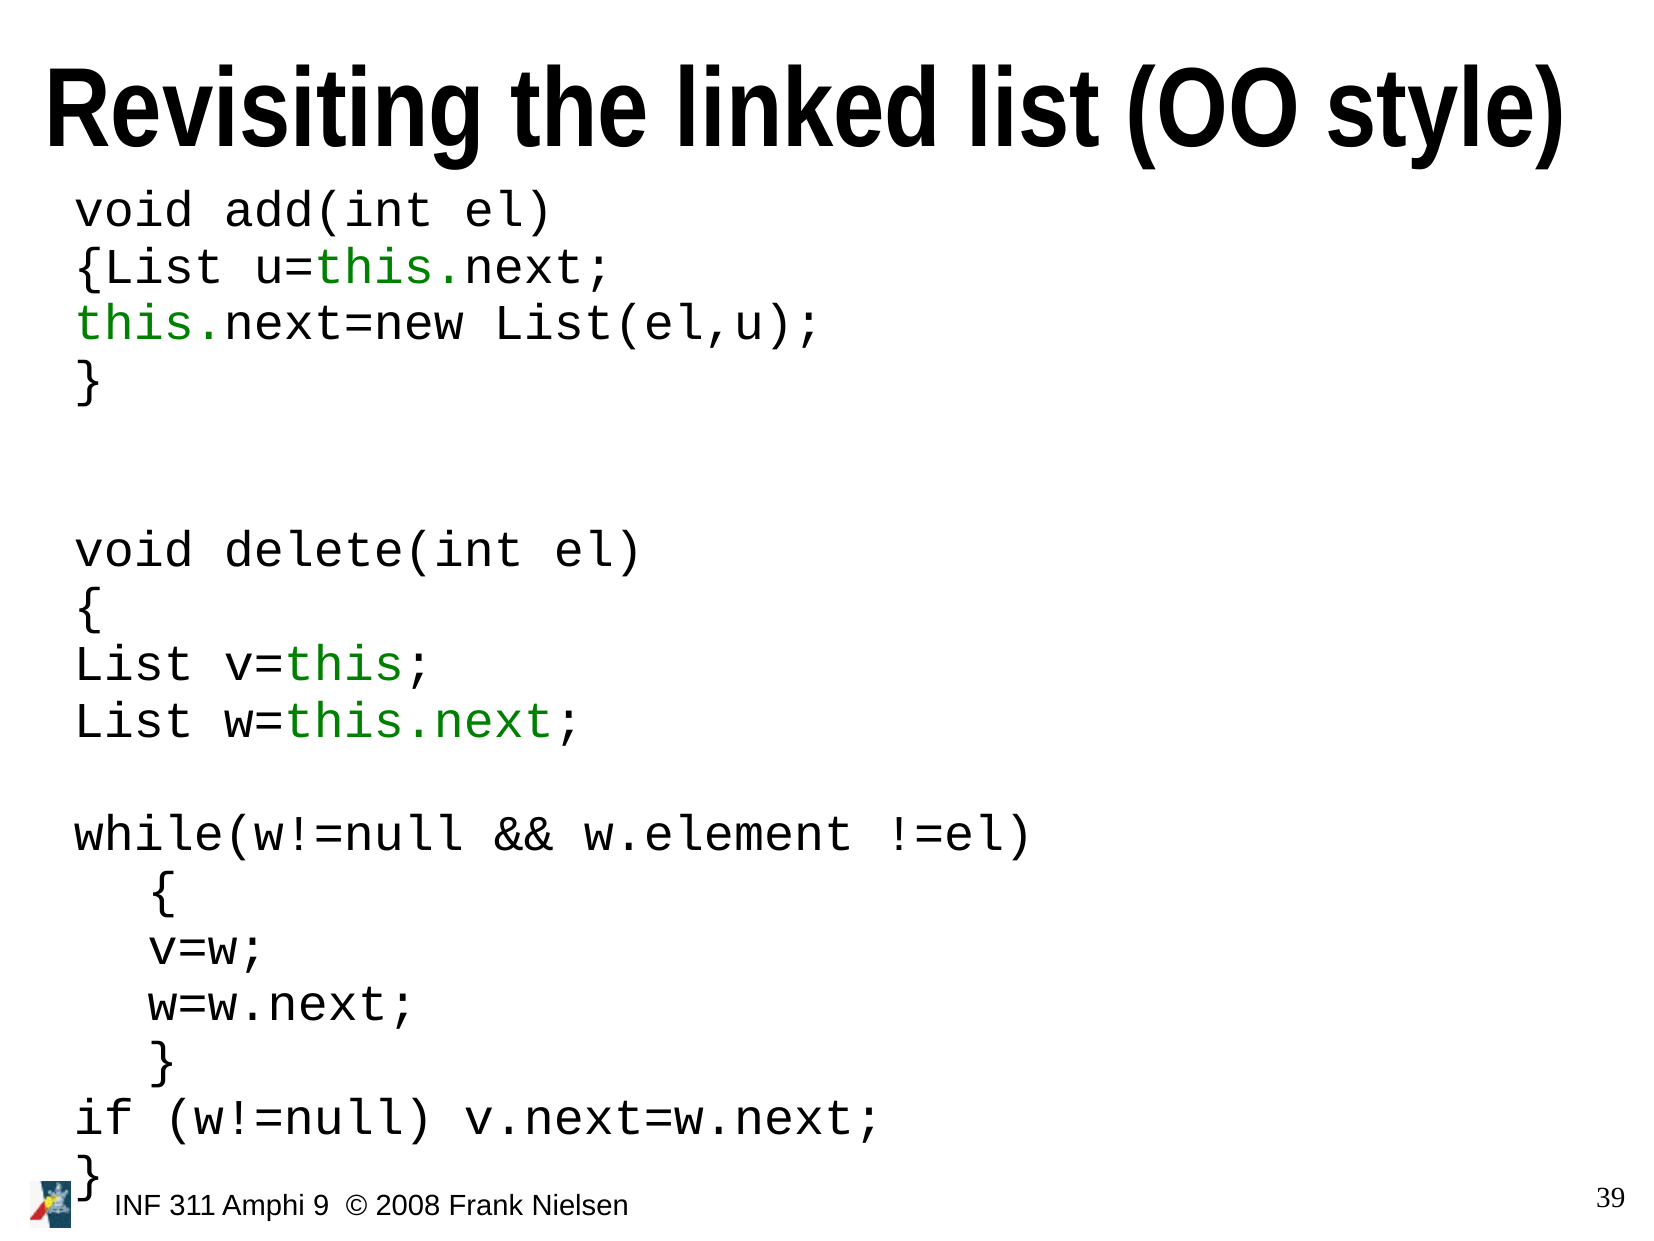

Revisiting the linked list (OO style)
void add(int el)
{List u=this.next;
this.next=new List(el,u);
}
void delete(int el)
{
List v=this;
List w=this.next;
while(w!=null && w.element !=el)
	{
	v=w;
	w=w.next;
	}
if (w!=null) v.next=w.next;
}